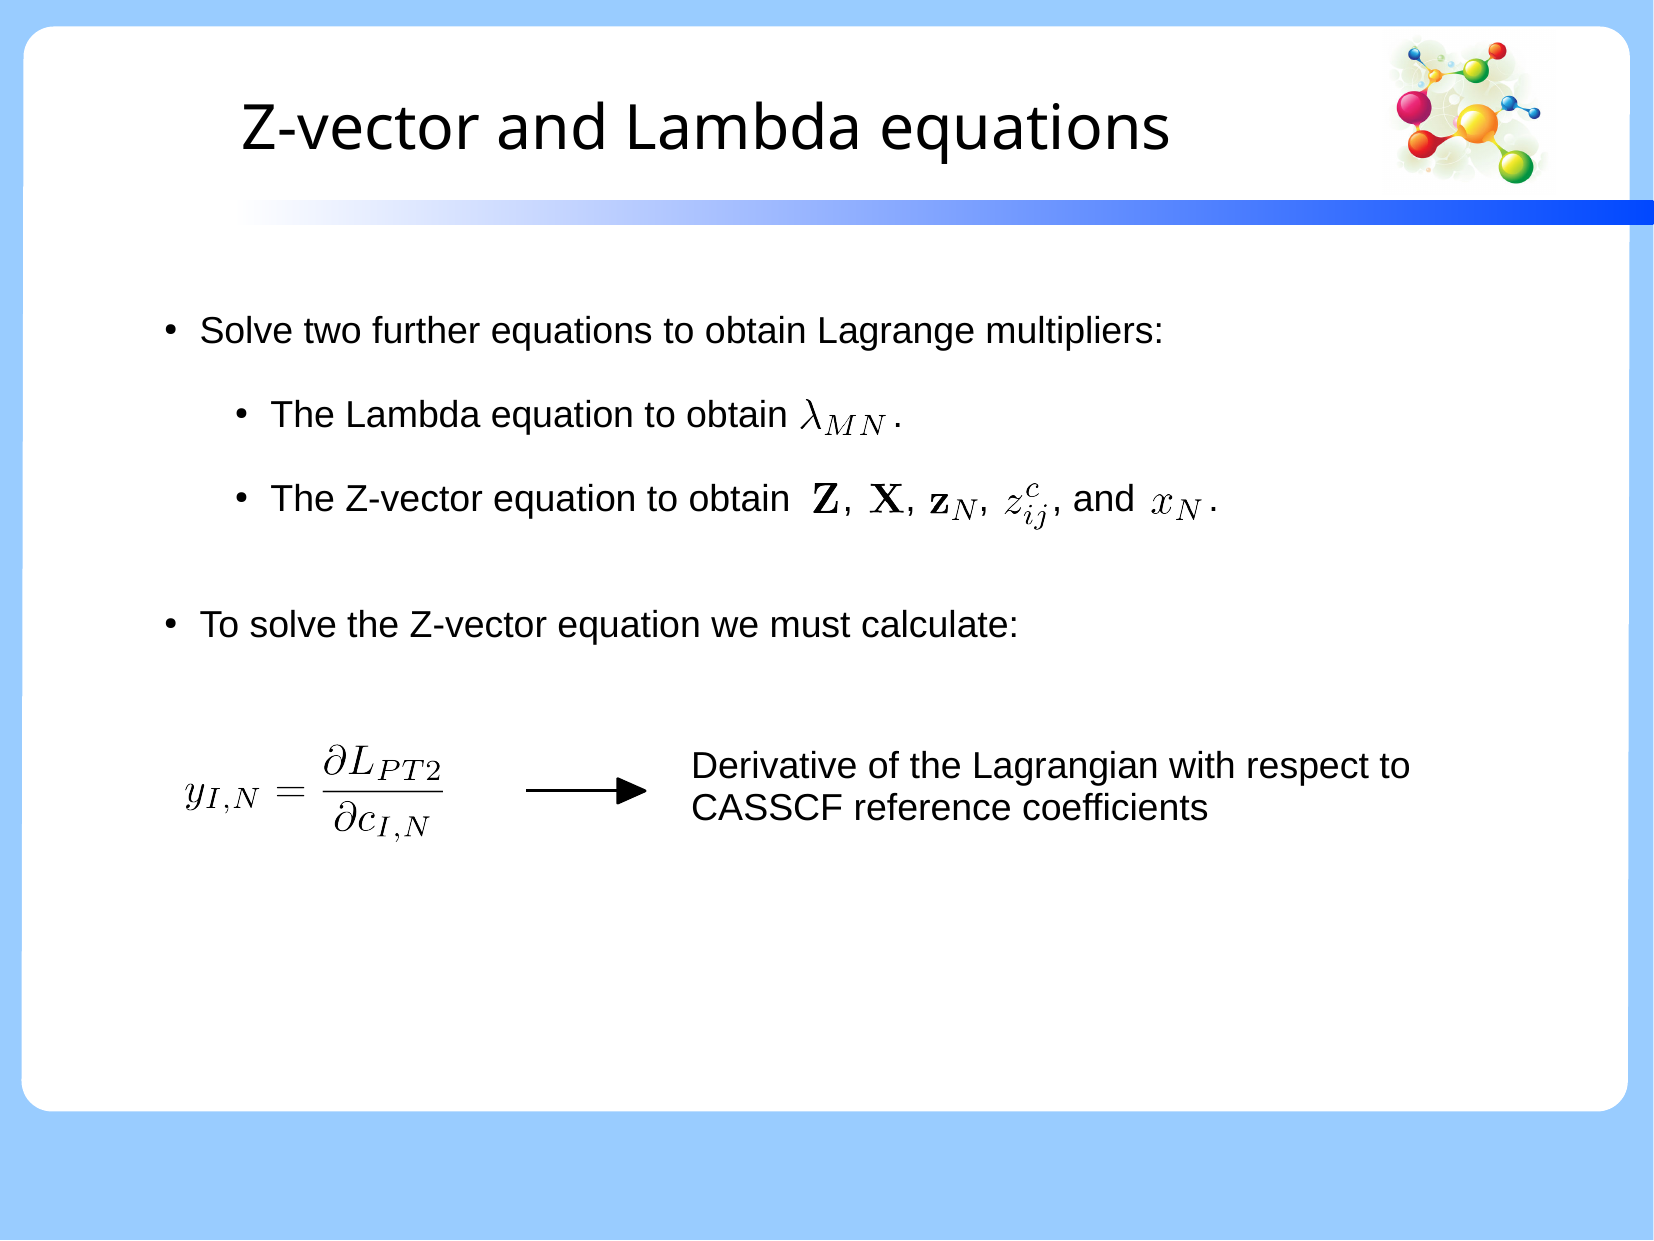

# Z-vector and Lambda equations
Solve two further equations to obtain Lagrange multipliers:
The Lambda equation to obtain .
The Z-vector equation to obtain , , , , and .
To solve the Z-vector equation we must calculate:
Derivative of the Lagrangian with respect to CASSCF reference coefficients